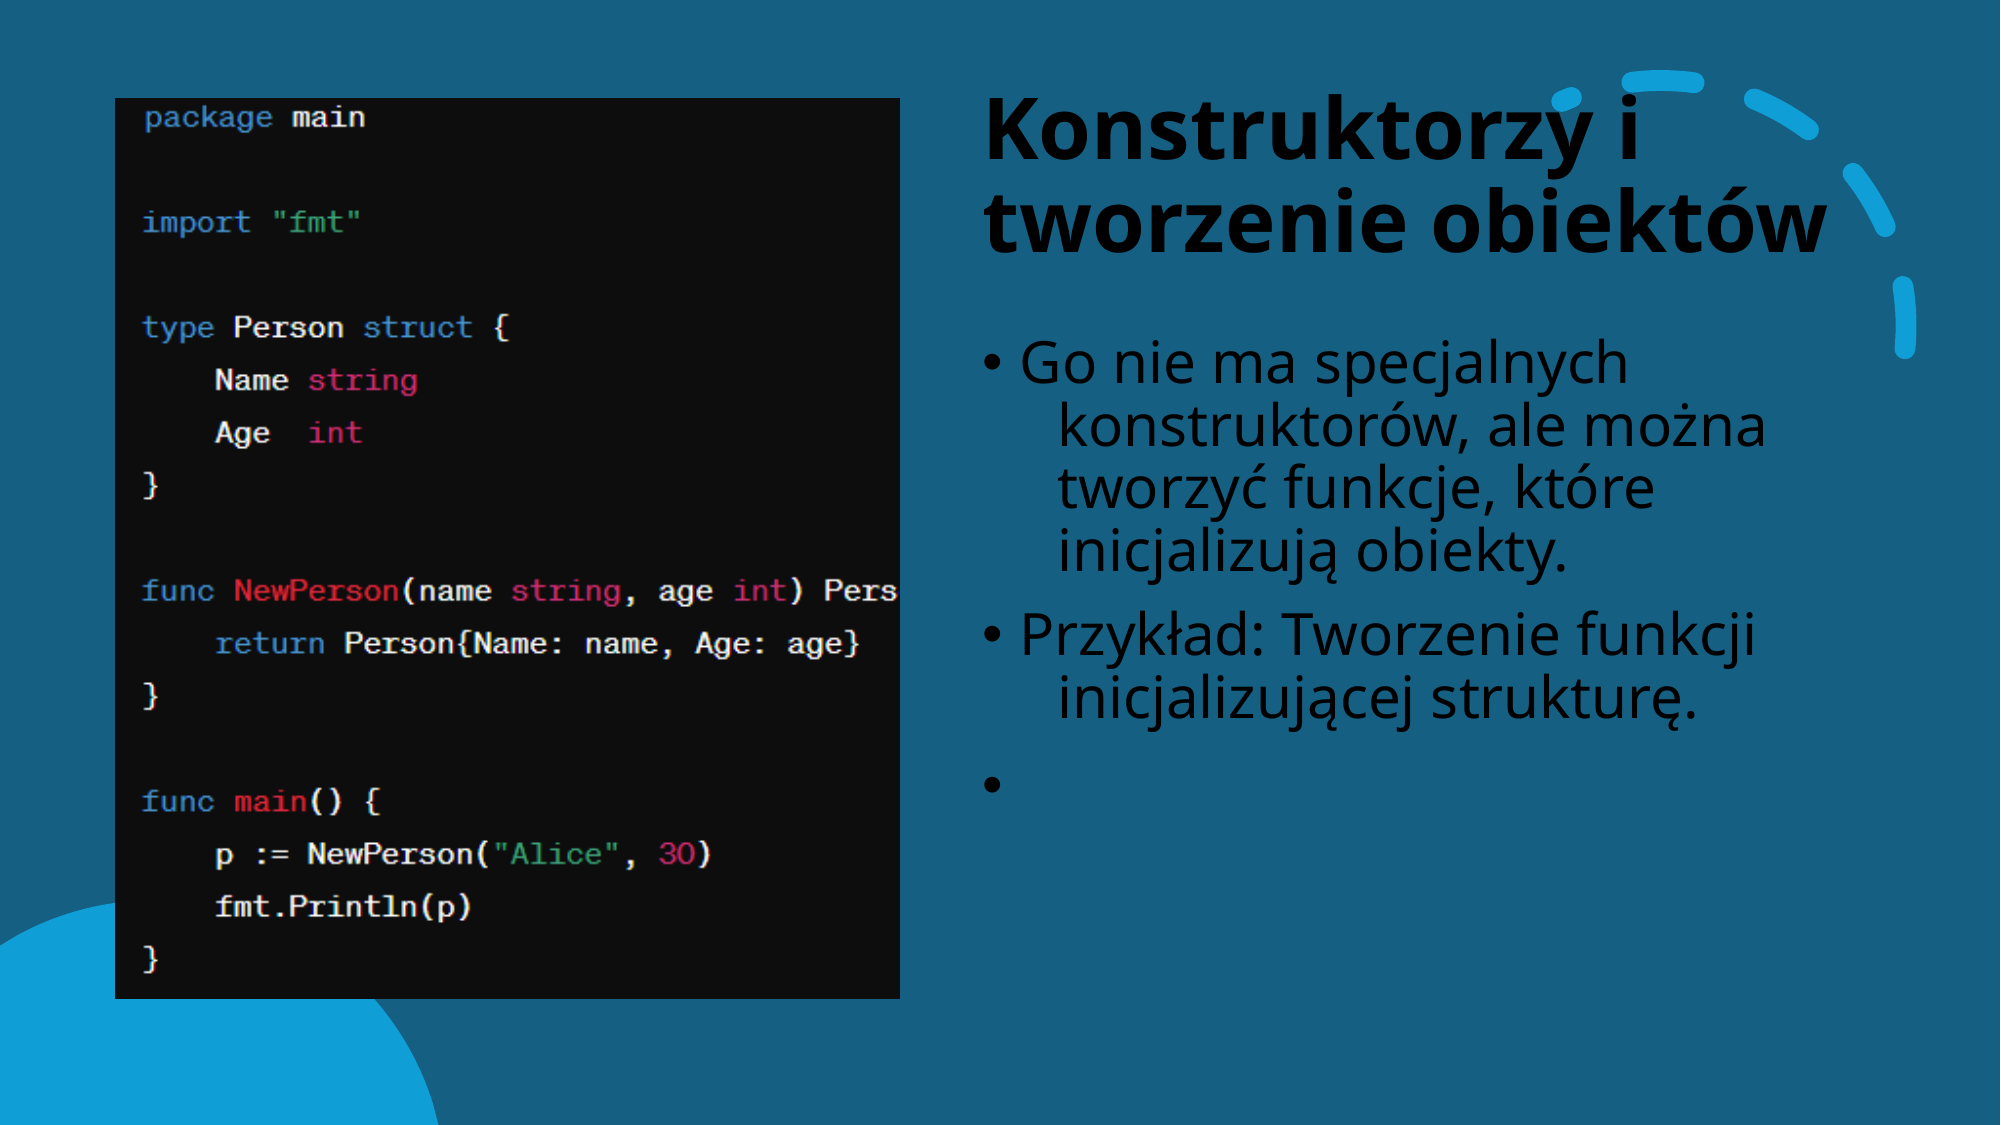

# Konstruktorzy i tworzenie obiektów
Go nie ma specjalnych konstruktorów, ale można tworzyć funkcje, które inicjalizują obiekty.
Przykład: Tworzenie funkcji inicjalizującej strukturę.